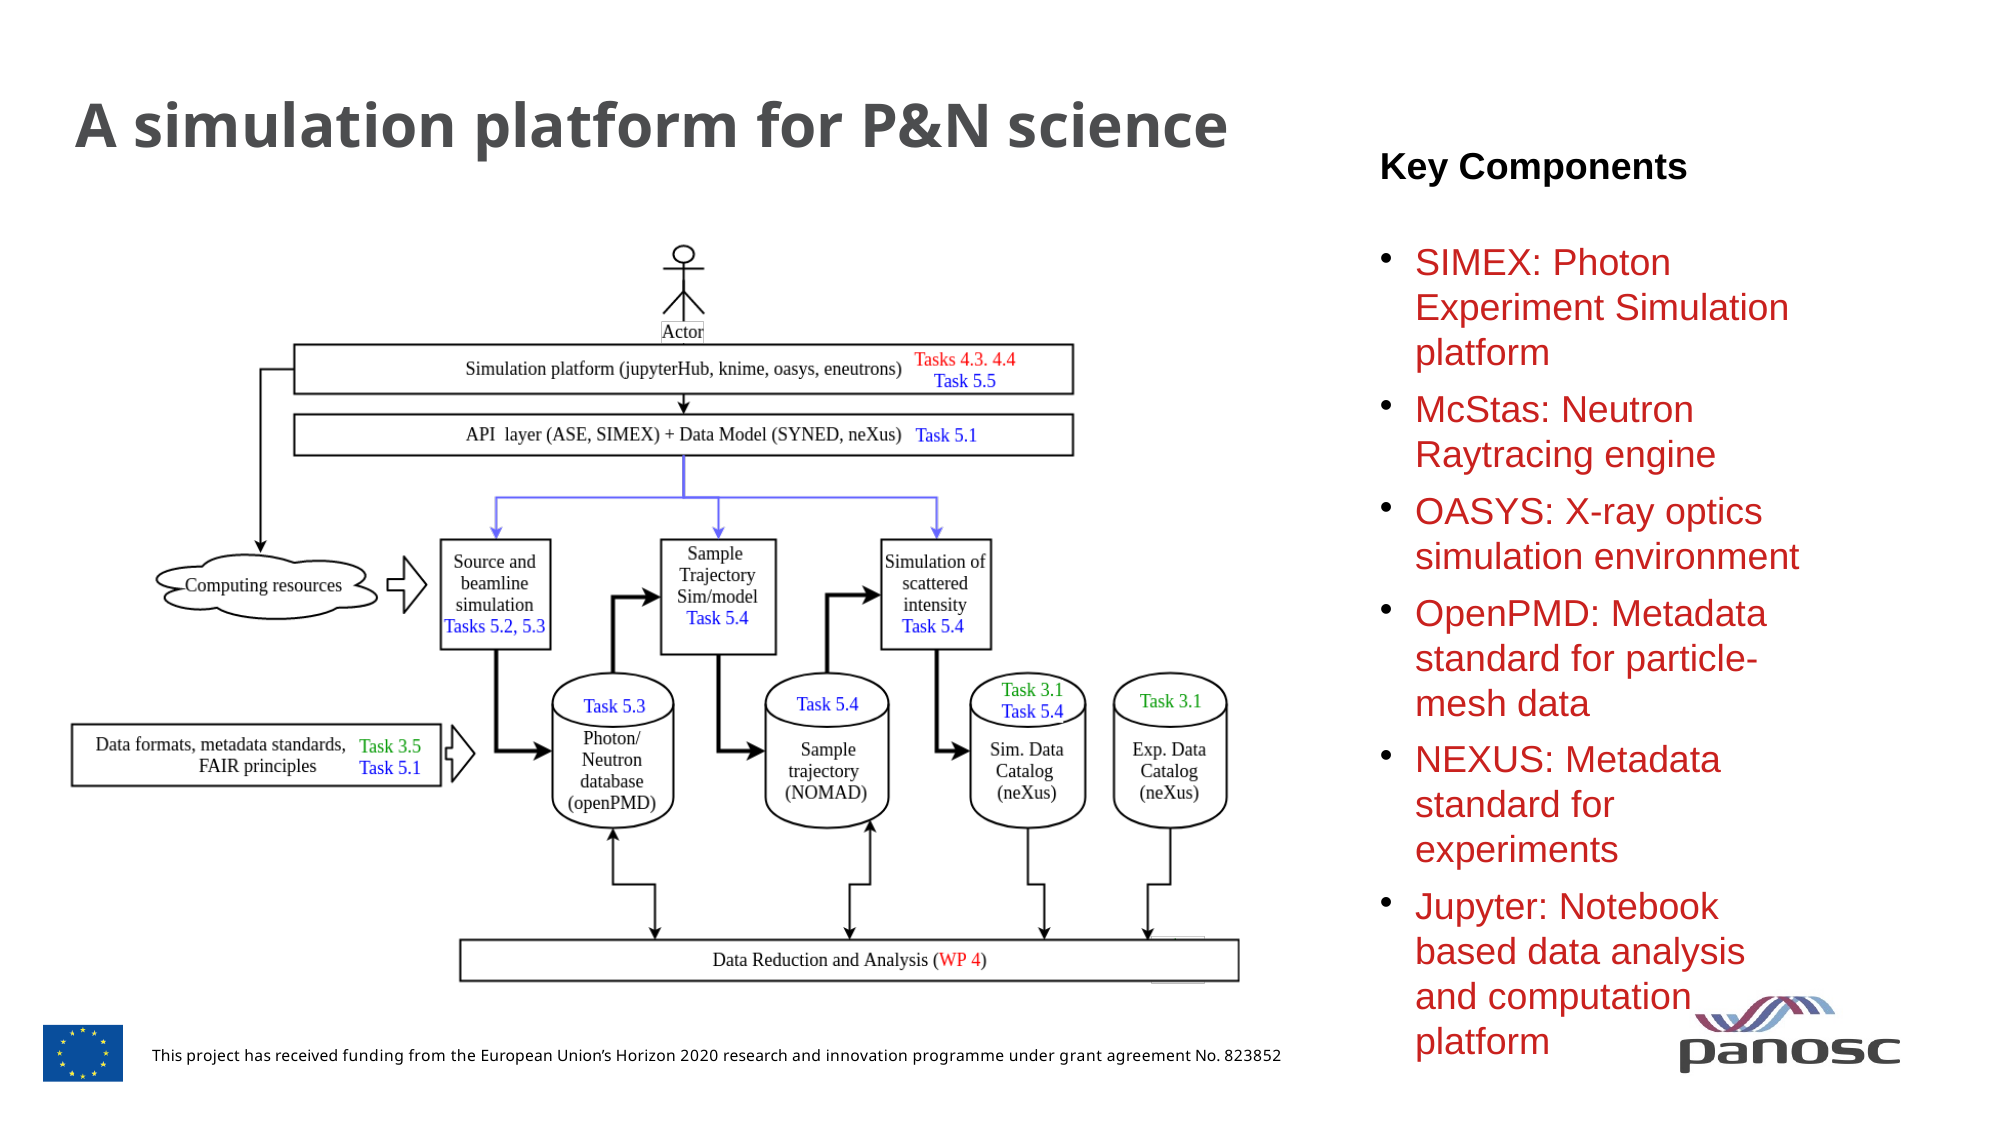

A simulation platform for P&N science
Key Components
SIMEX: Photon Experiment Simulation platform
McStas: Neutron Raytracing engine
OASYS: X-ray optics simulation environment
OpenPMD: Metadata standard for particle-mesh data
NEXUS: Metadata standard for experiments
Jupyter: Notebook based data analysis and computation platform